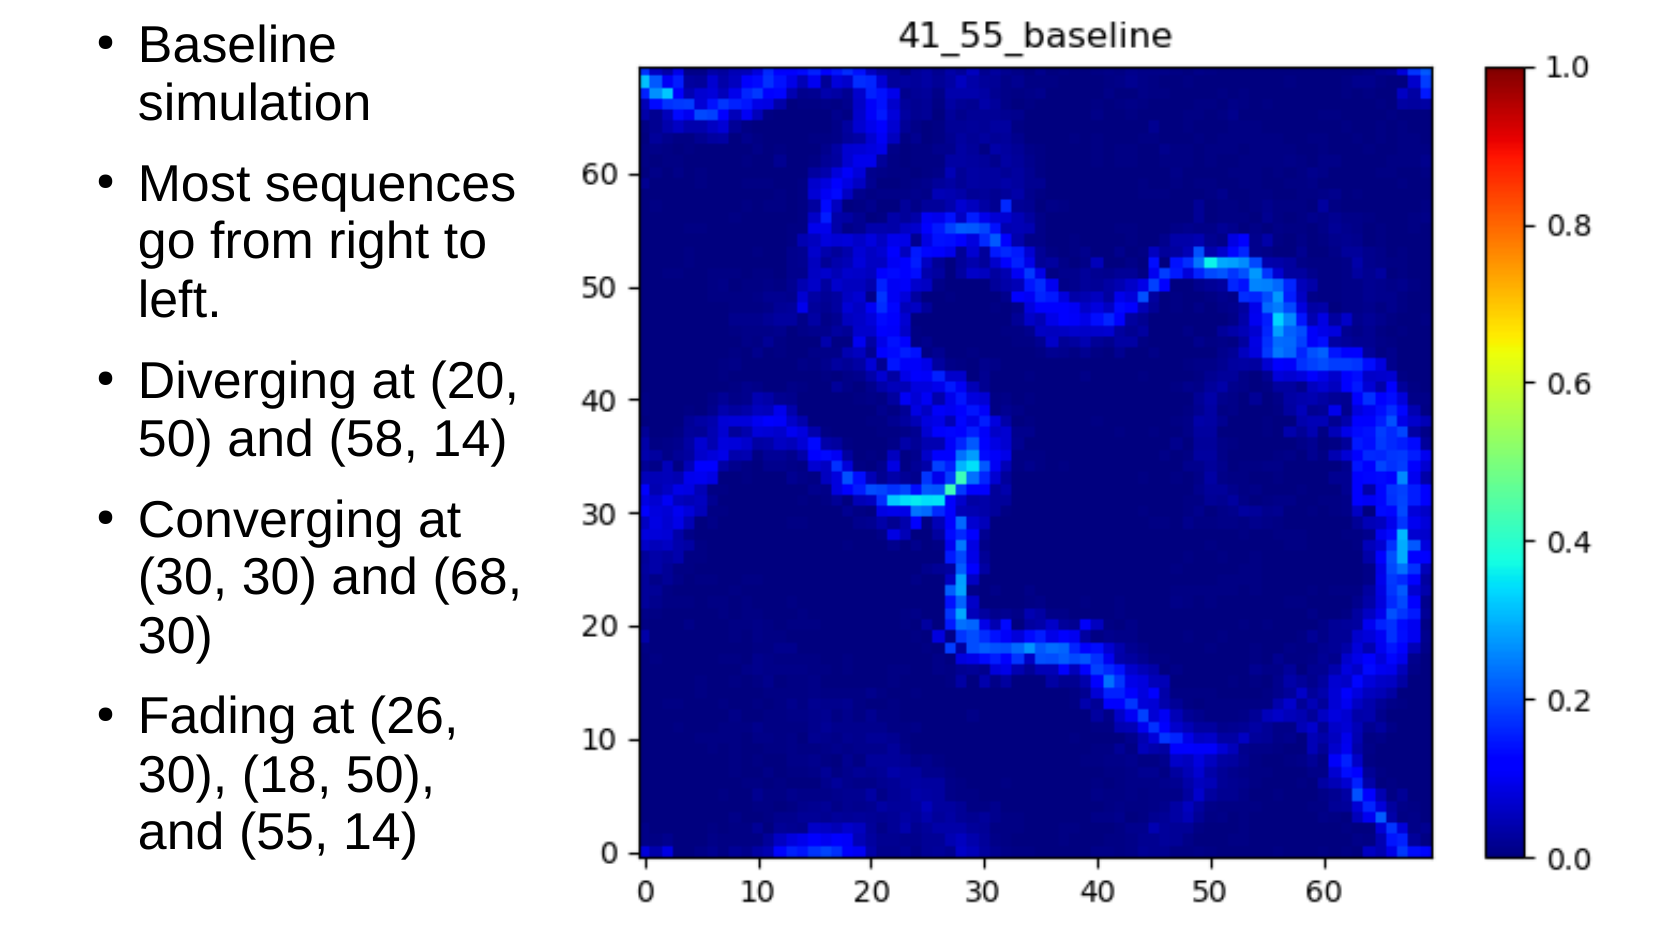

Baseline simulation
Most sequences go from right to left.
Diverging at (20, 50) and (58, 14)
Converging at (30, 30) and (68, 30)
Fading at (26, 30), (18, 50), and (55, 14)
#